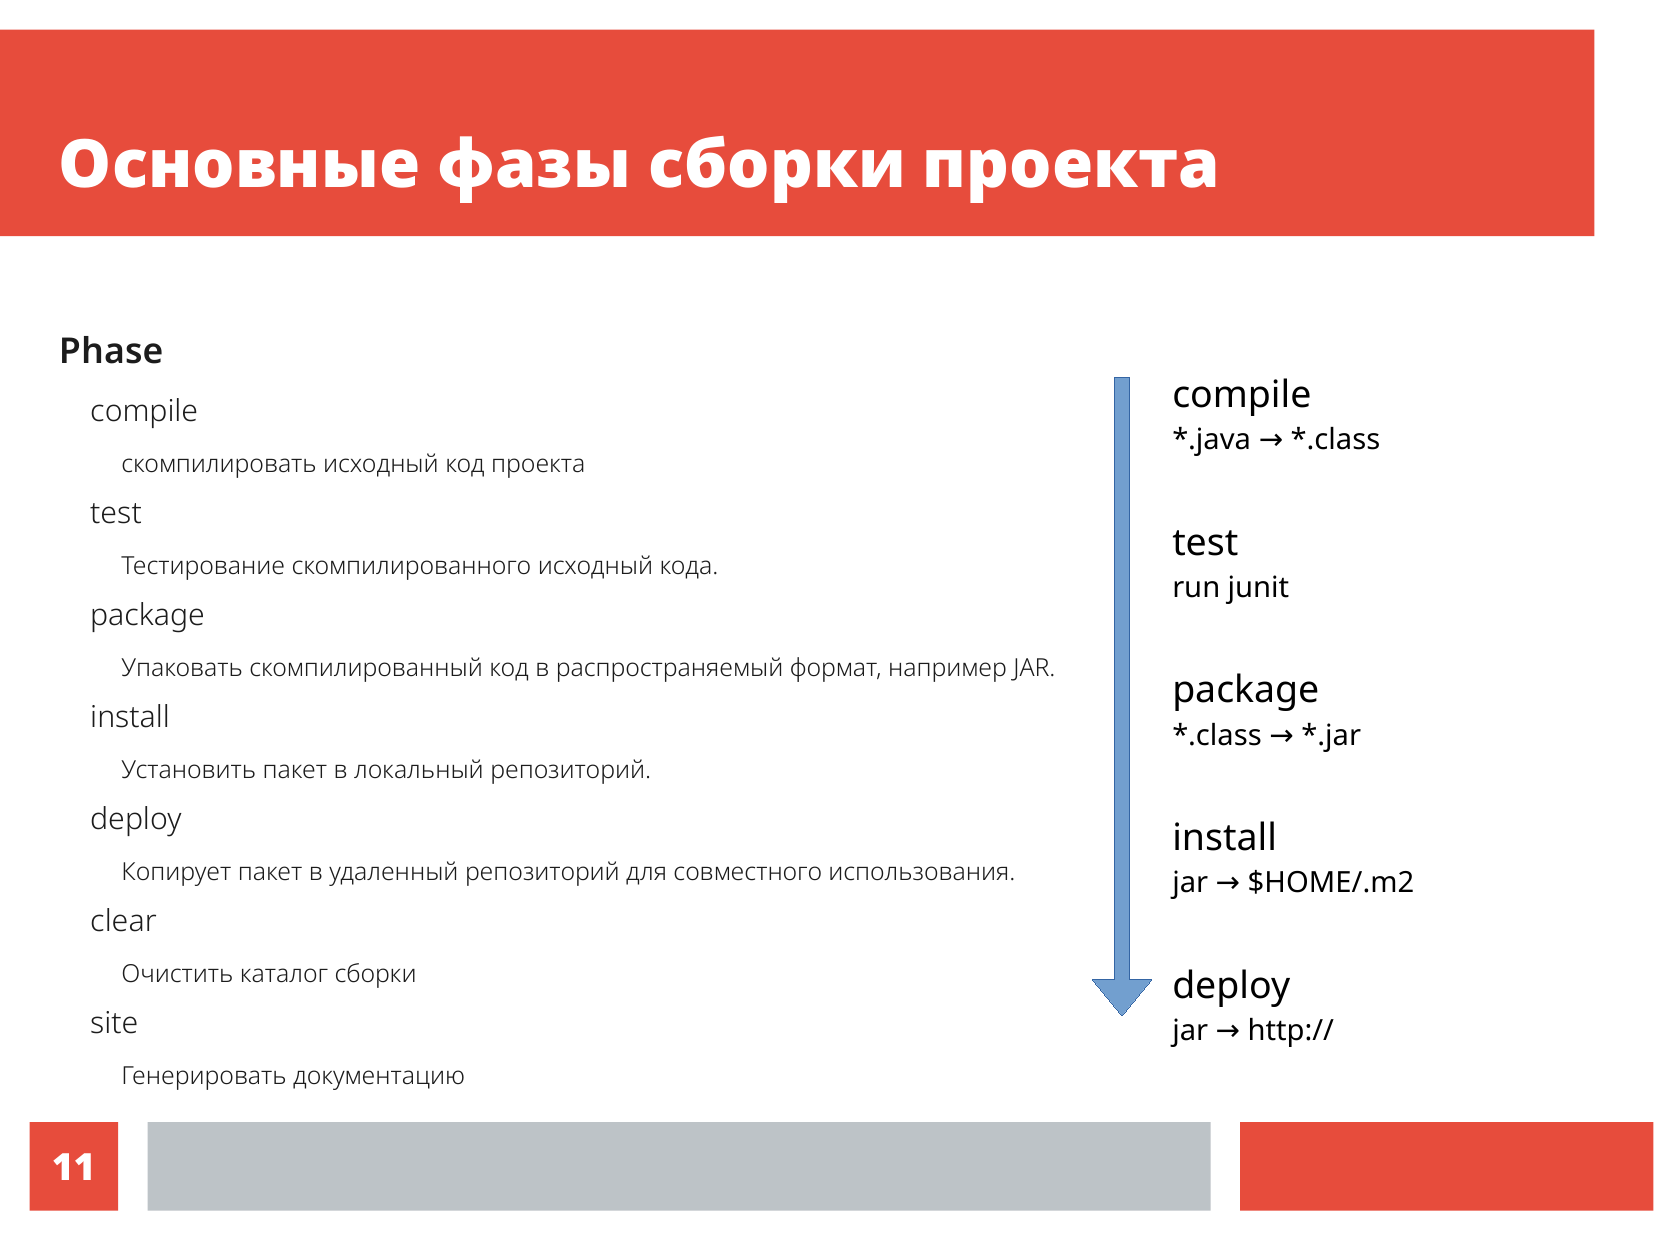

# Основные фазы сборки проекта
Phase
compile
скомпилировать исходный код проекта
test
Тестирование скомпилированного исходный кода.
package
Упаковать скомпилированный код в распространяемый формат, например JAR.
install
Установить пакет в локальный репозиторий.
deploy
Копирует пакет в удаленный репозиторий для совместного использования.
clear
Очистить каталог сборки
site
Генерировать документацию
сompile
*.java → *.class
test
run junit
package
*.class → *.jar
install
jar → $HOME/.m2
deploy
jar → http://
11